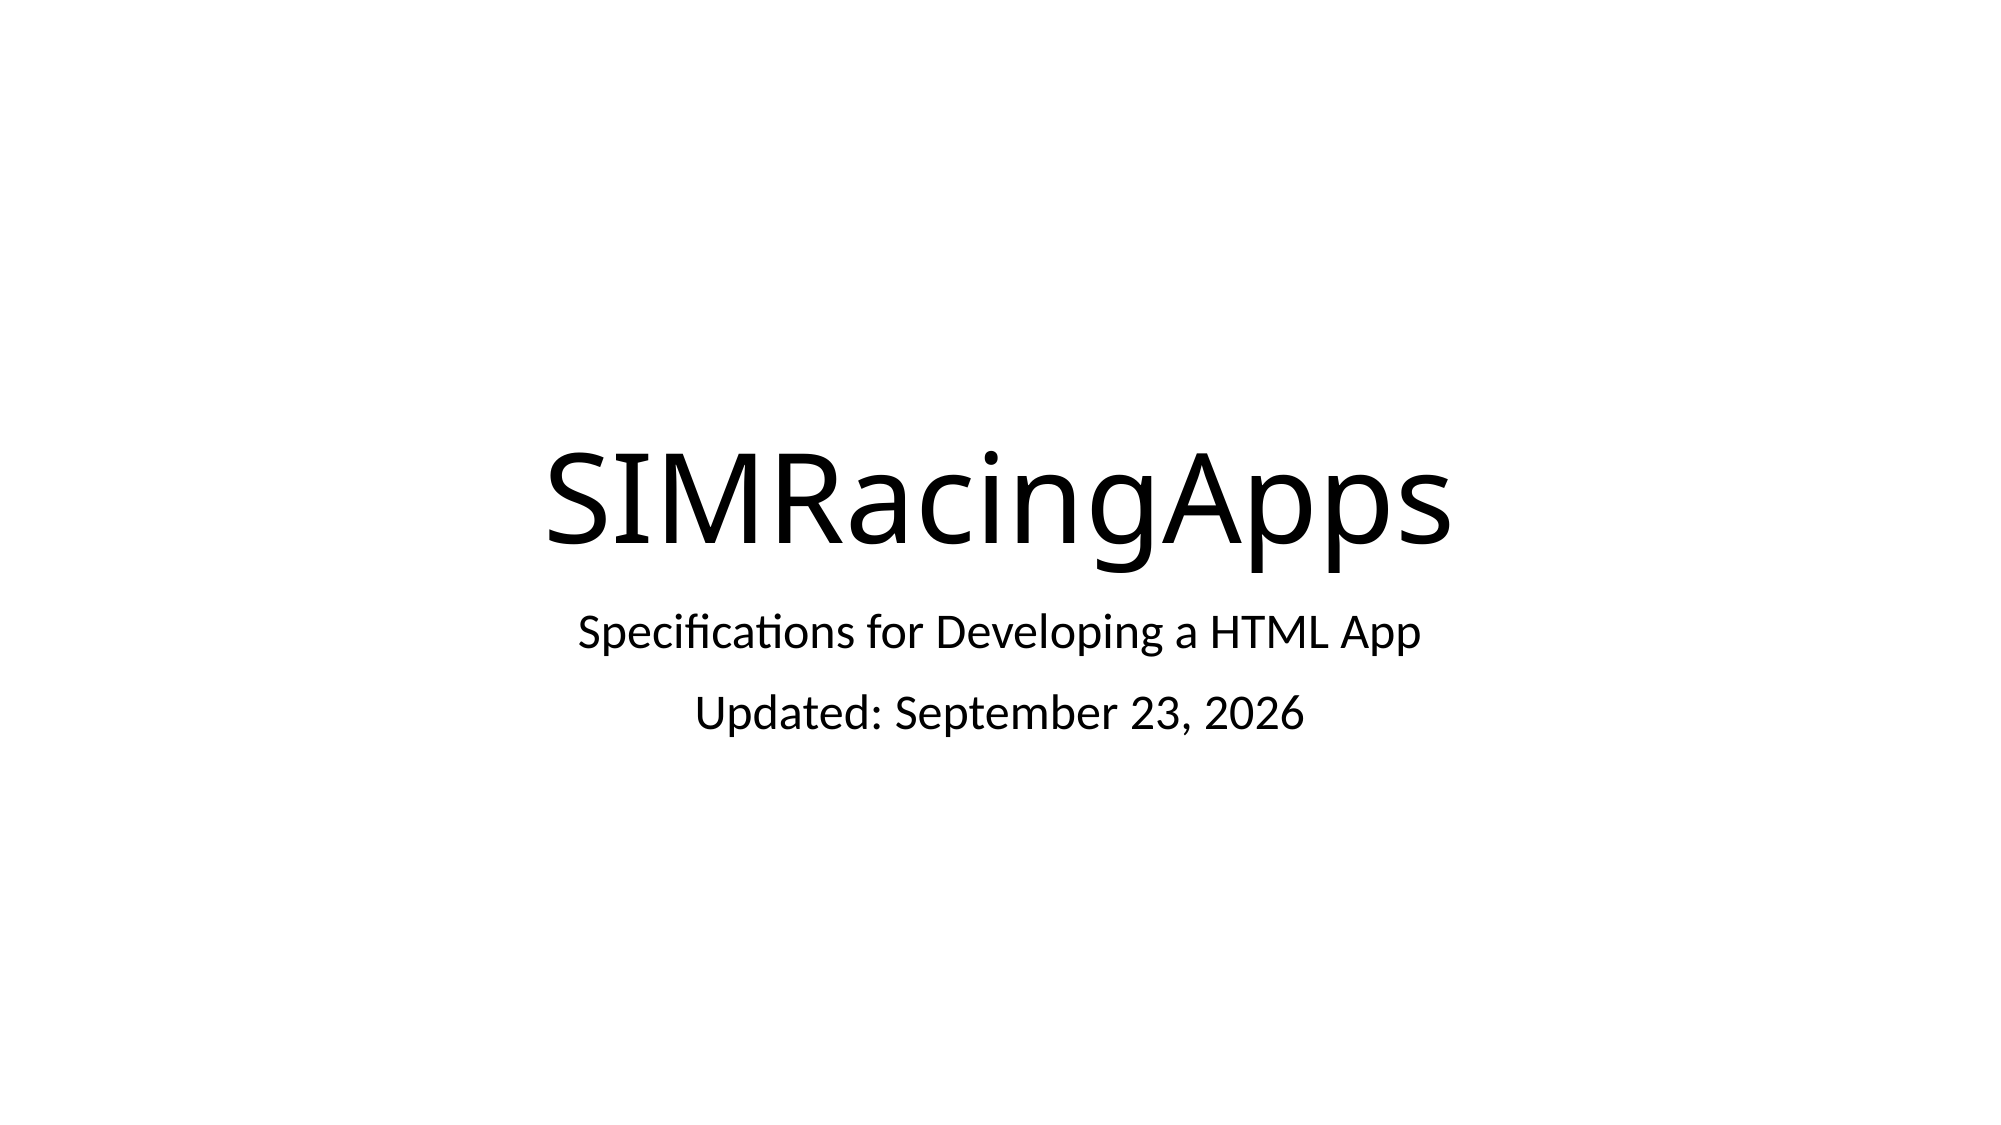

# SIMRacingApps
Specifications for Developing a HTML App
Updated: